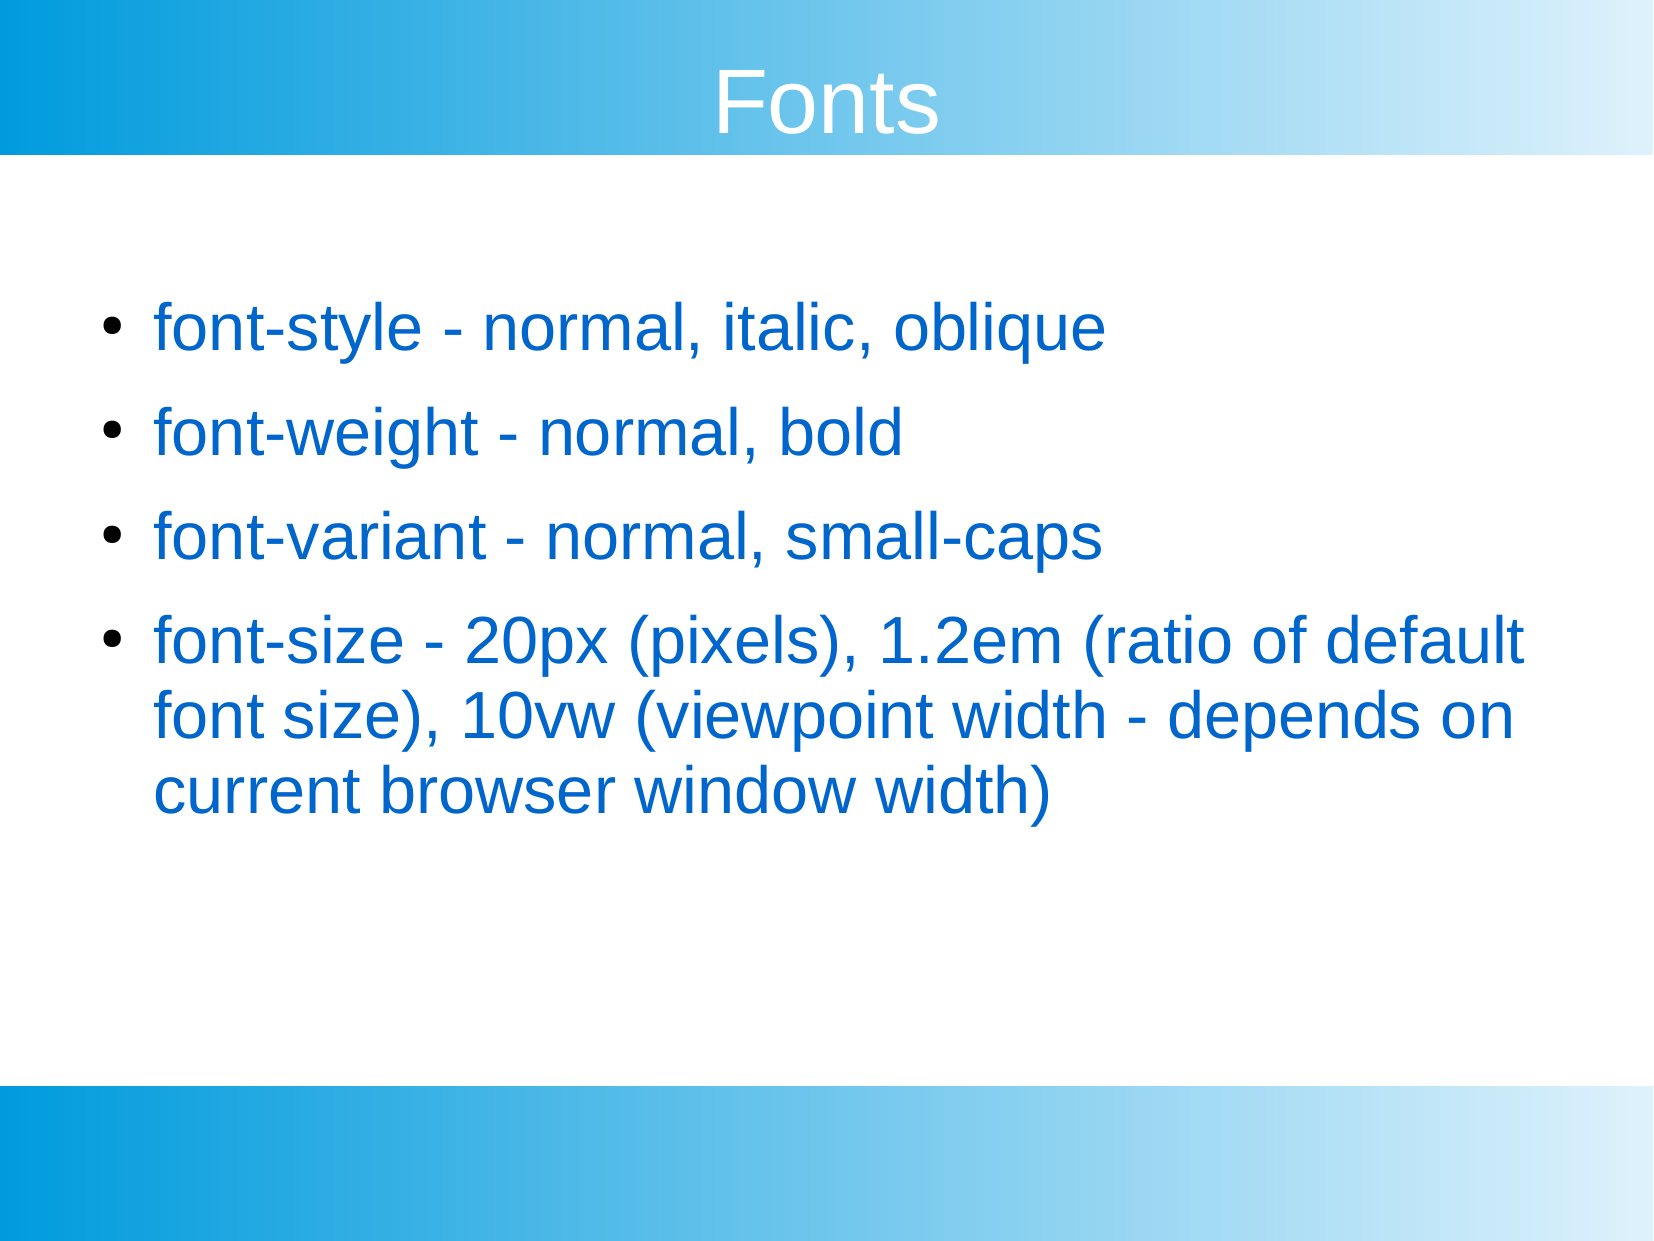

# Fonts
font-style - normal, italic, oblique
font-weight - normal, bold
font-variant - normal, small-caps
font-size - 20px (pixels), 1.2em (ratio of default font size), 10vw (viewpoint width - depends on current browser window width)